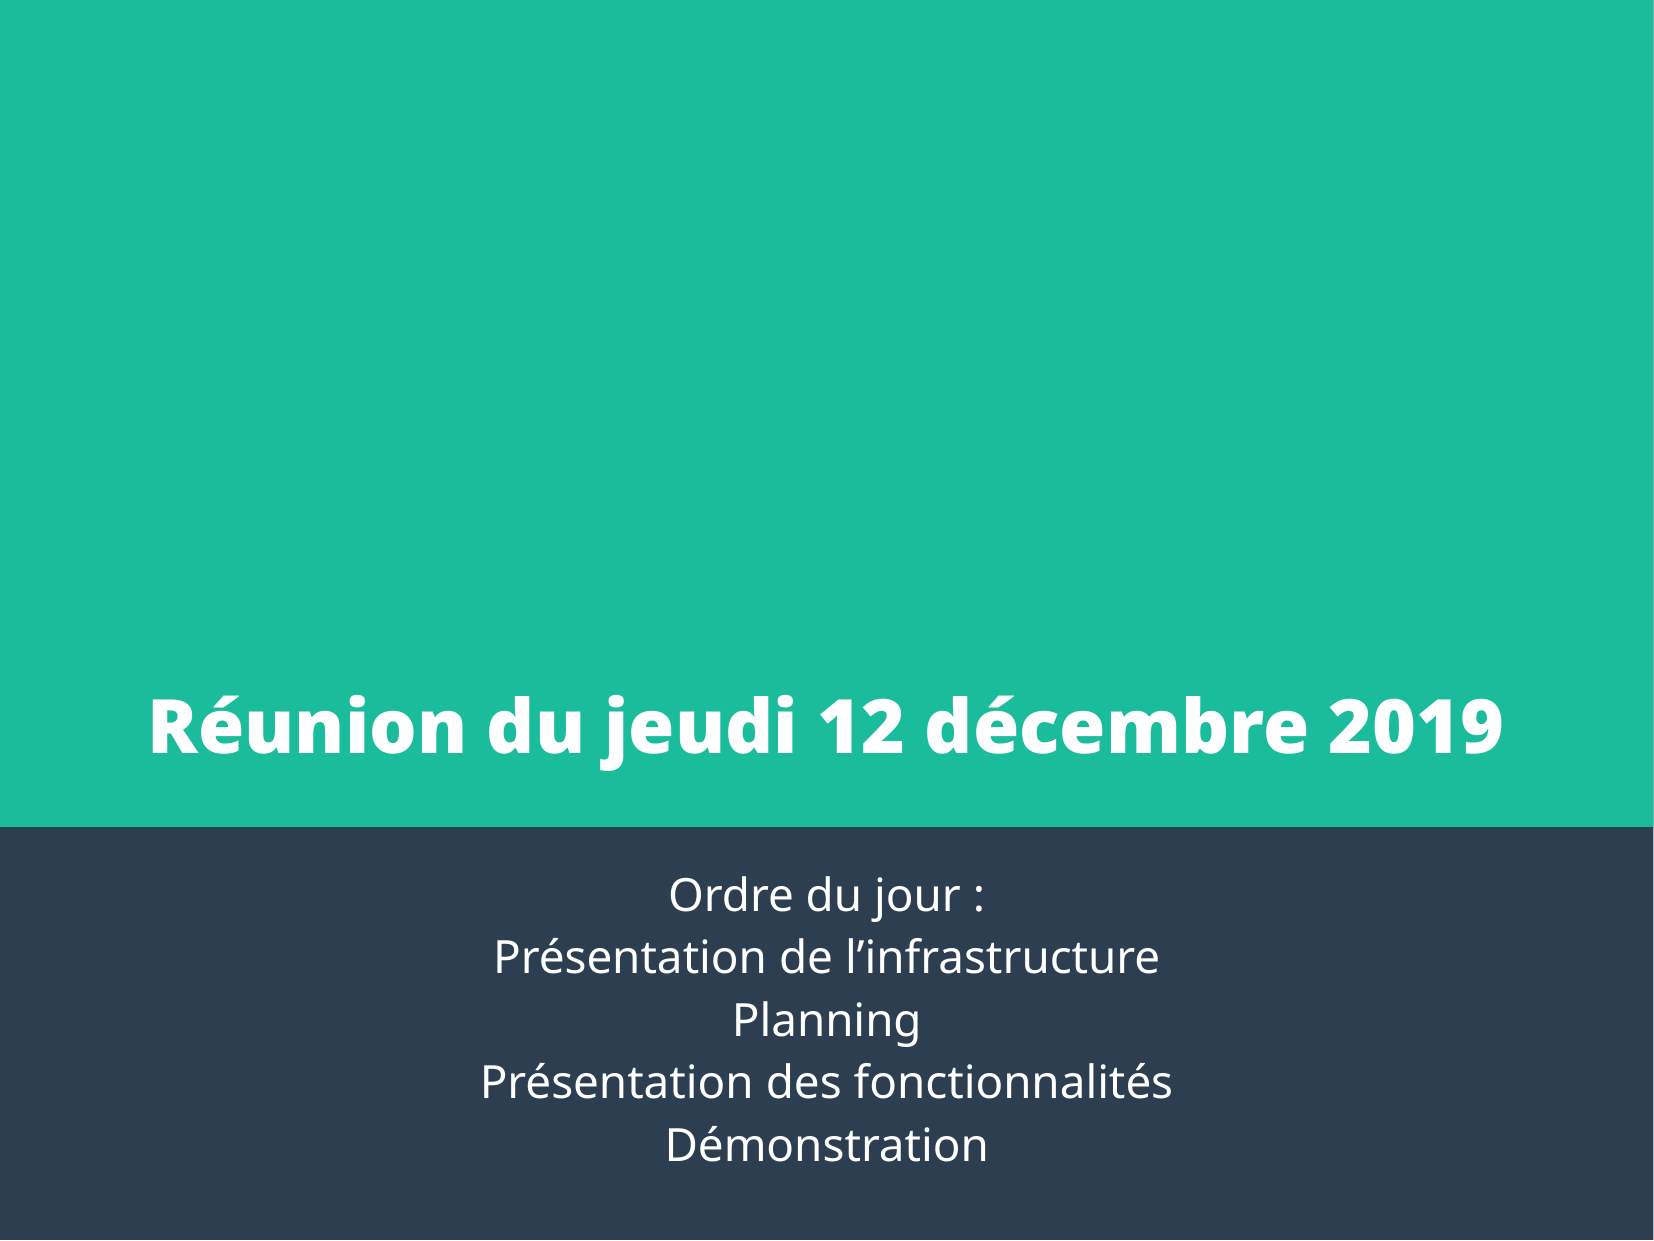

# Réunion du jeudi 12 décembre 2019
Ordre du jour :
Présentation de l’infrastructure
Planning
Présentation des fonctionnalités
Démonstration